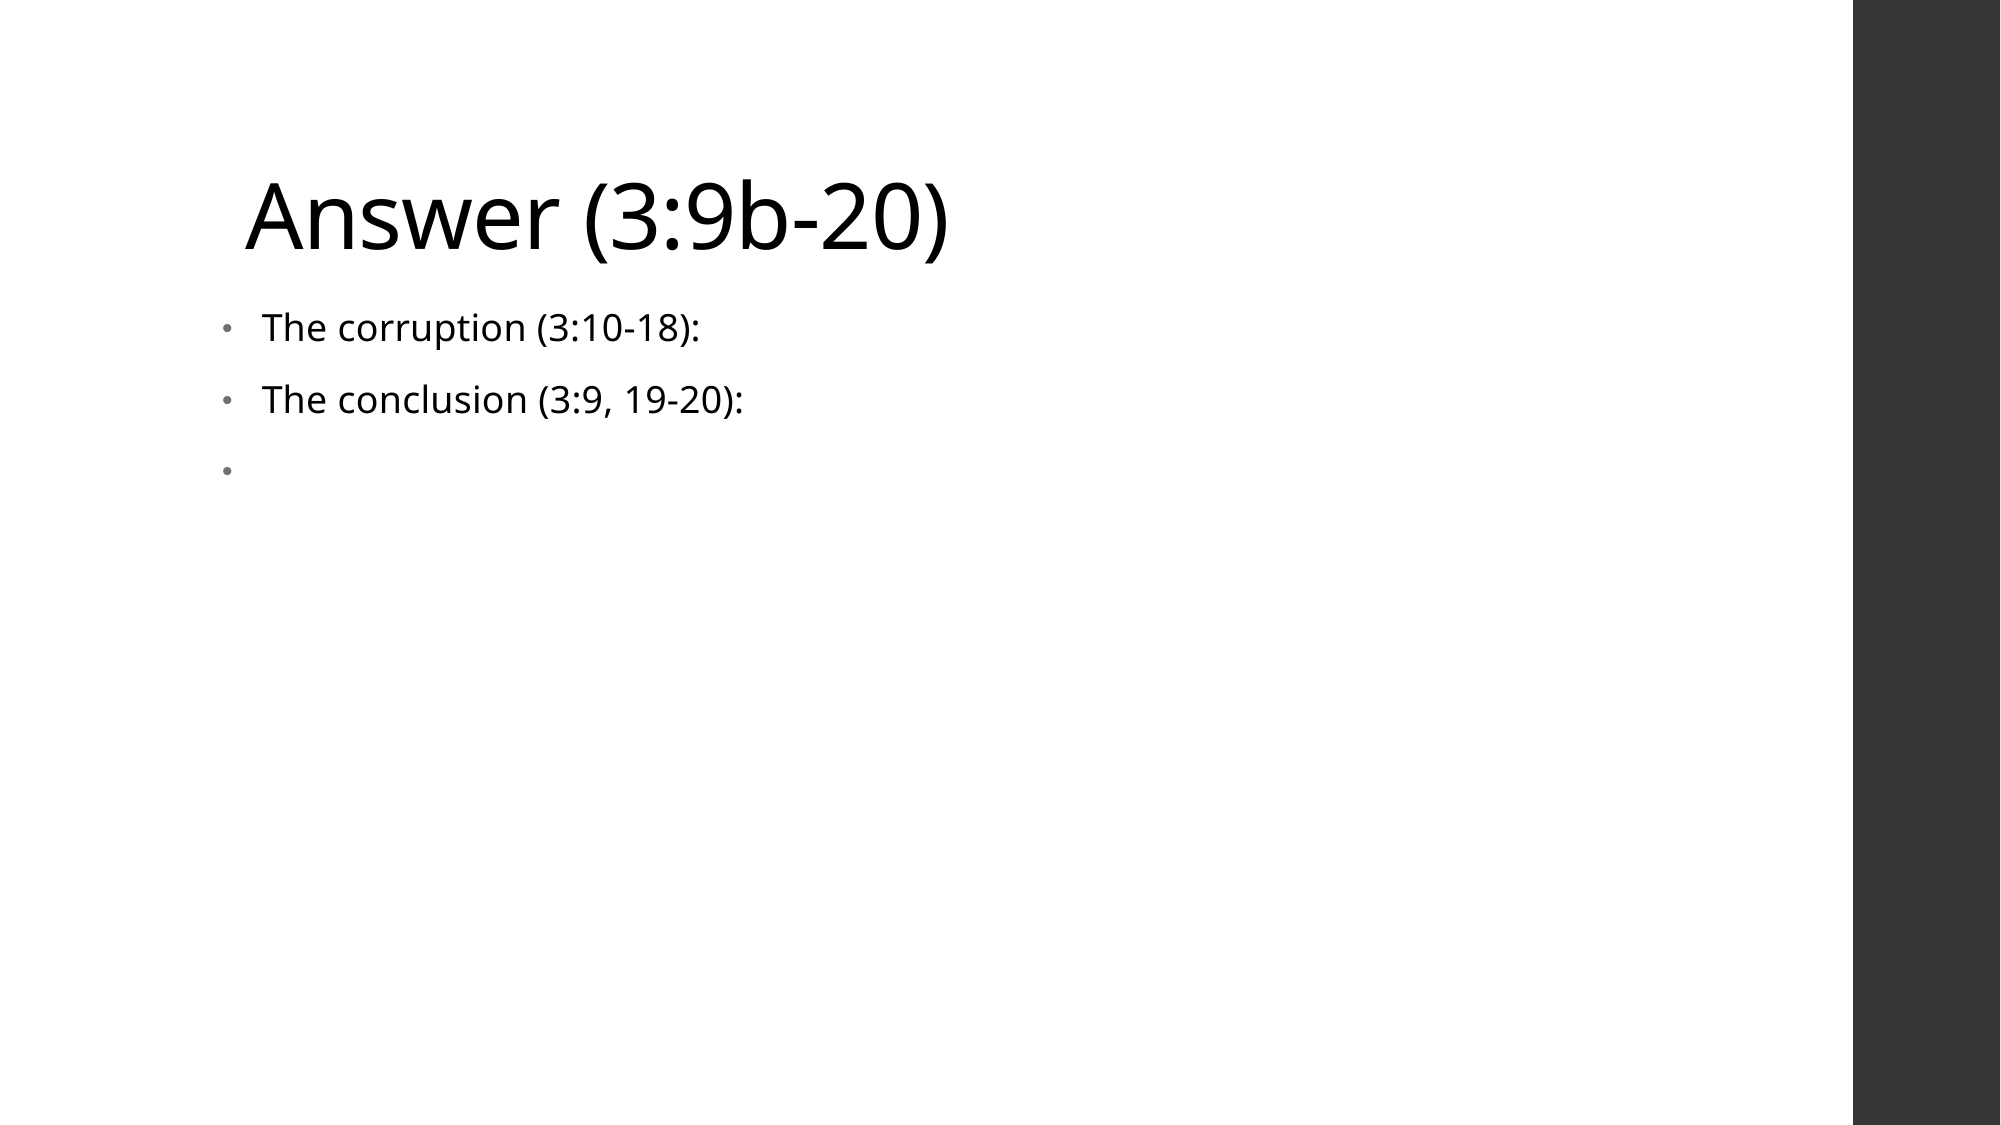

# Answer (3:9b-20)
 The corruption (3:10-18):
 The conclusion (3:9, 19-20):